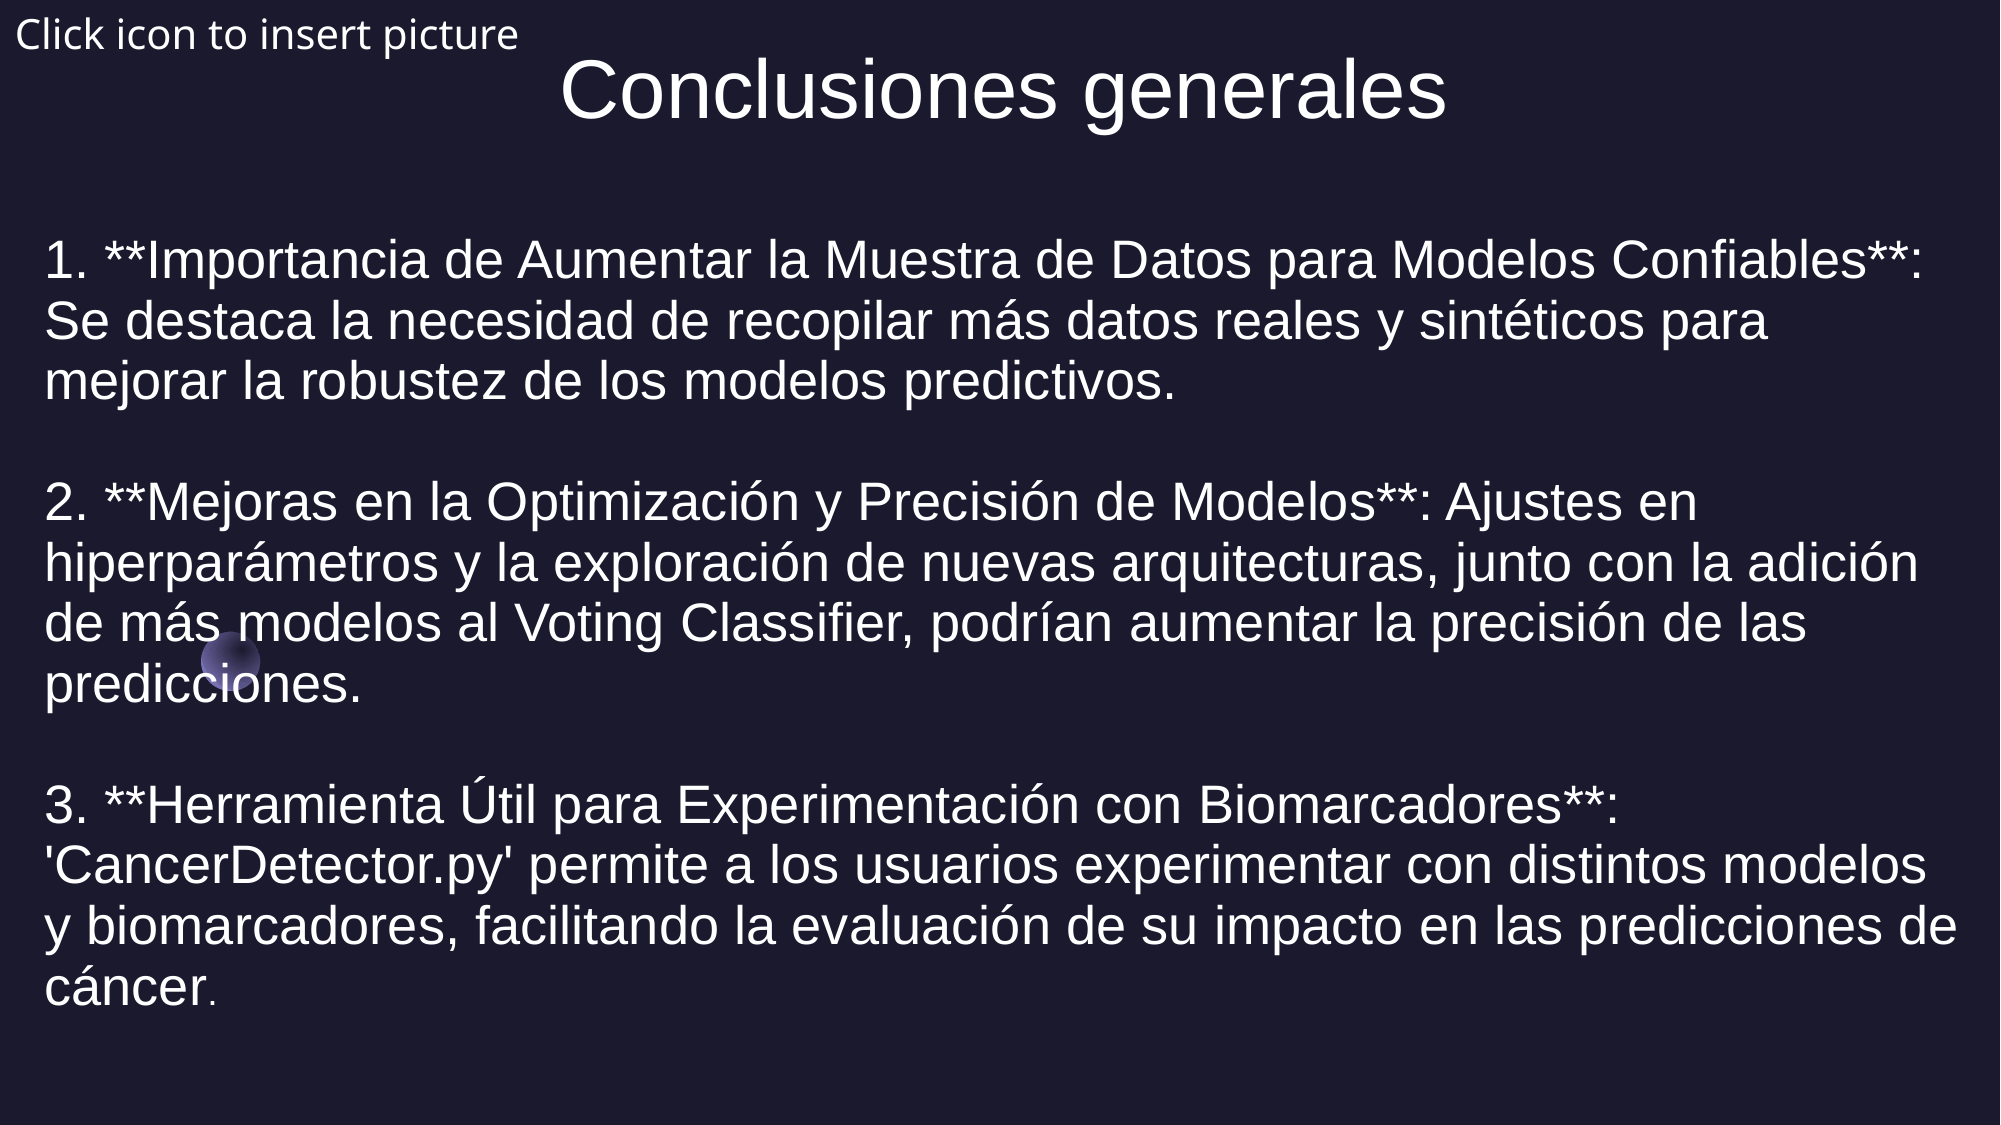

Conclusiones generales
1. **Importancia de Aumentar la Muestra de Datos para Modelos Confiables**: Se destaca la necesidad de recopilar más datos reales y sintéticos para mejorar la robustez de los modelos predictivos.
2. **Mejoras en la Optimización y Precisión de Modelos**: Ajustes en hiperparámetros y la exploración de nuevas arquitecturas, junto con la adición de más modelos al Voting Classifier, podrían aumentar la precisión de las predicciones.
3. **Herramienta Útil para Experimentación con Biomarcadores**: 'CancerDetector.py' permite a los usuarios experimentar con distintos modelos y biomarcadores, facilitando la evaluación de su impacto en las predicciones de cáncer.